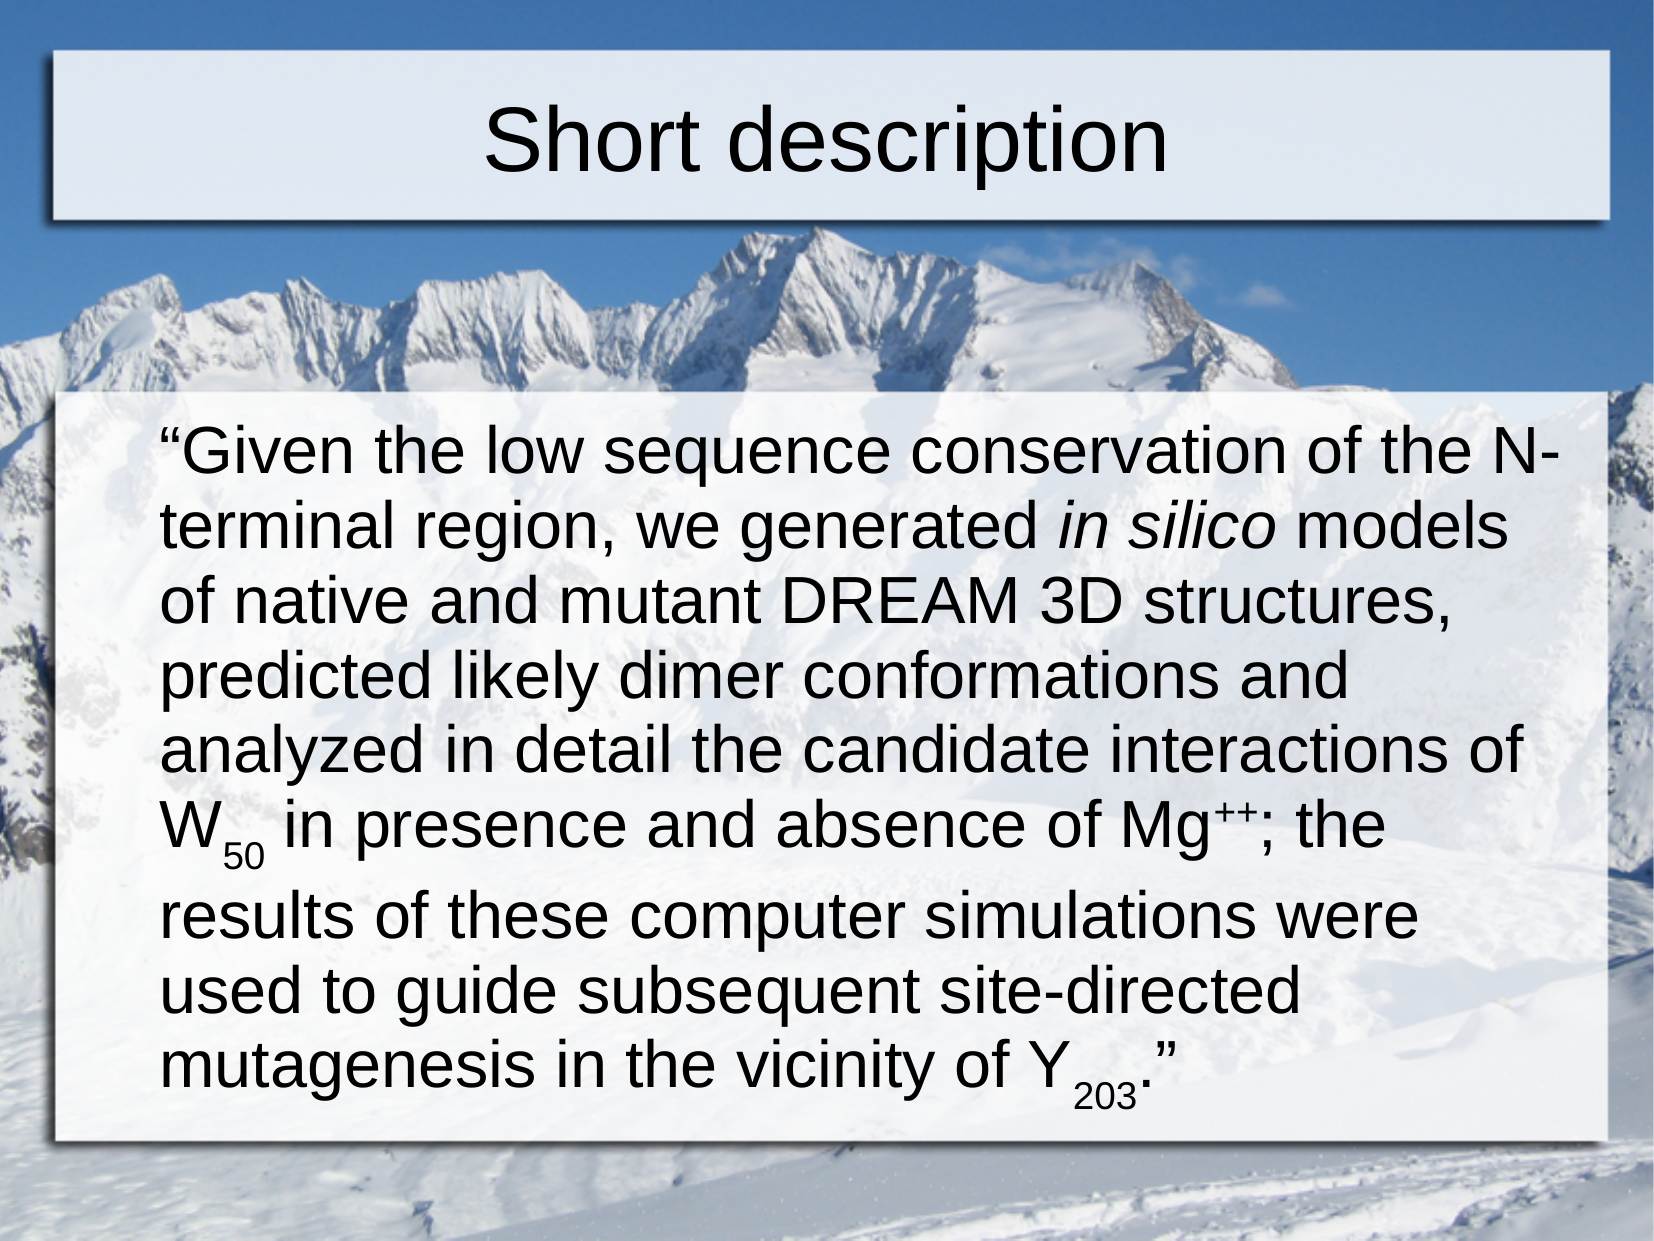

# Short description
“Given the low sequence conservation of the N-terminal region, we generated in silico models of native and mutant DREAM 3D structures, predicted likely dimer conformations and analyzed in detail the candidate interactions of W50 in presence and absence of Mg++; the results of these computer simulations were used to guide subsequent site-directed mutagenesis in the vicinity of Y203.”